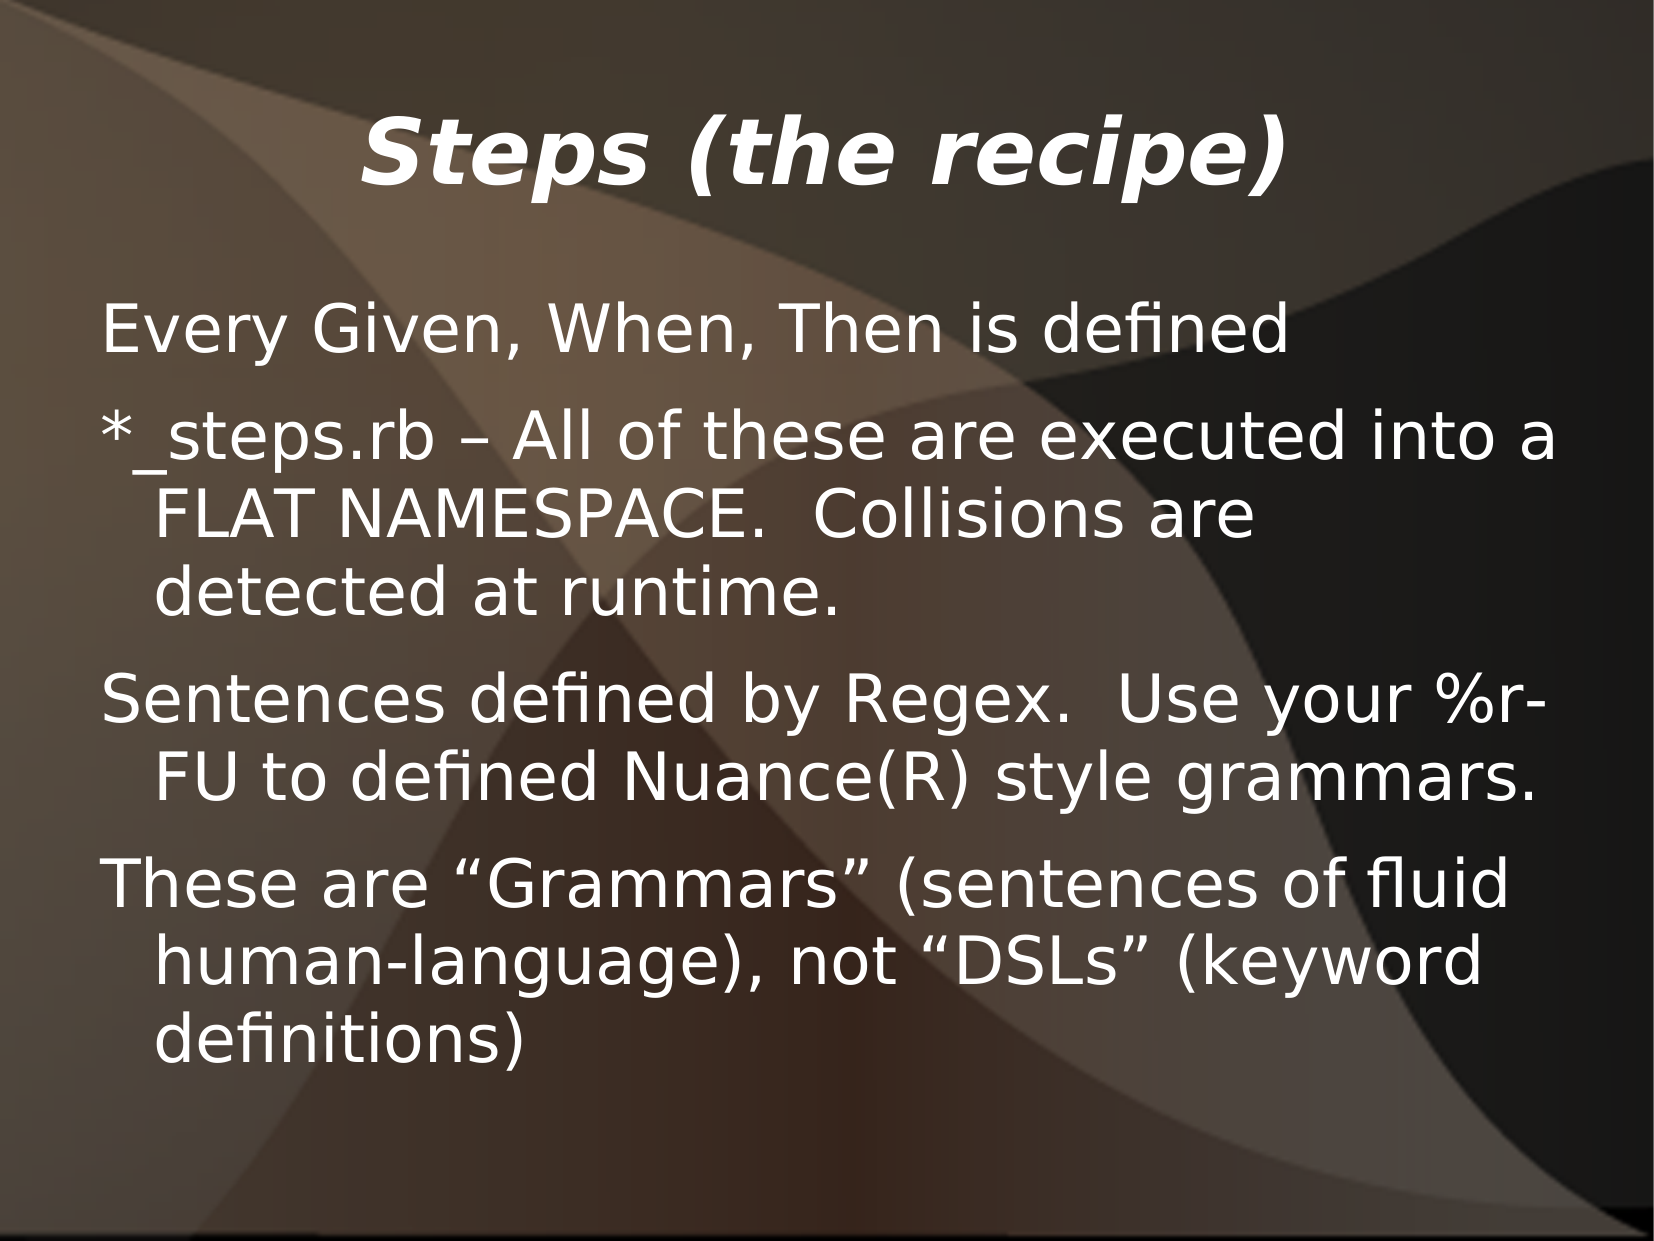

# Steps (the recipe)
Every Given, When, Then is defined
*_steps.rb – All of these are executed into a FLAT NAMESPACE. Collisions are detected at runtime.
Sentences defined by Regex. Use your %r-FU to defined Nuance(R) style grammars.
These are “Grammars” (sentences of fluid human-language), not “DSLs” (keyword definitions)